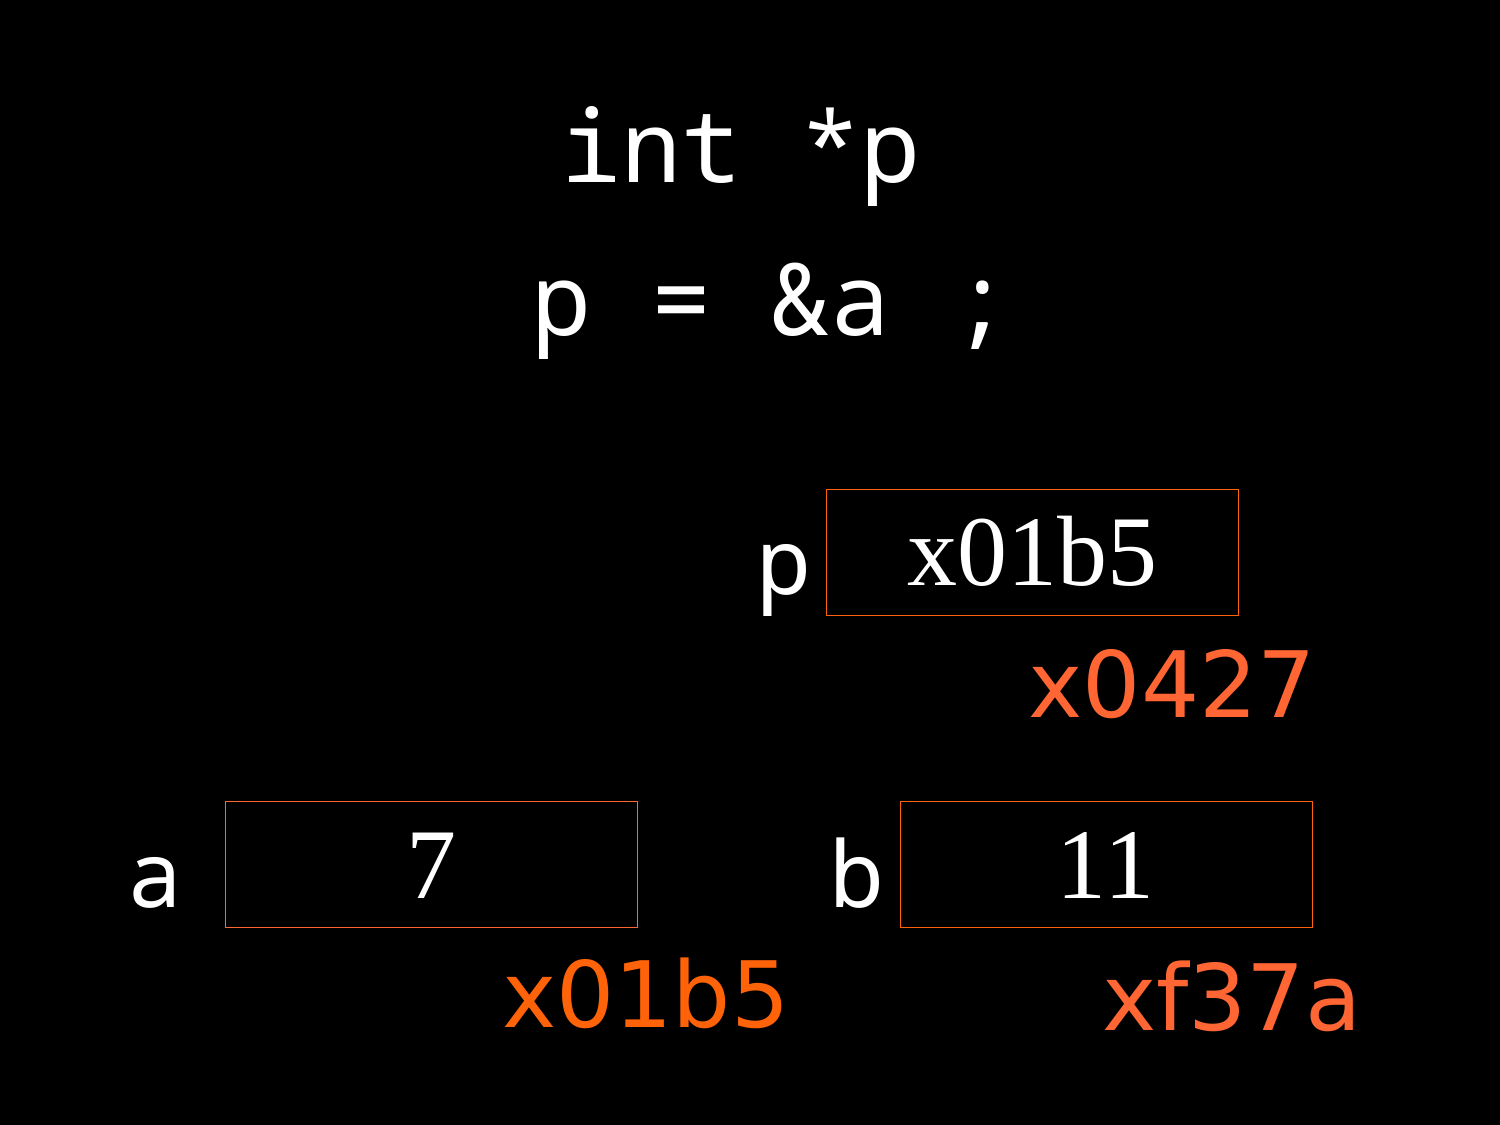

# int *p
p = &a ;
p
x01b5
x0427
a
7
b
11
x01b5
xf37a